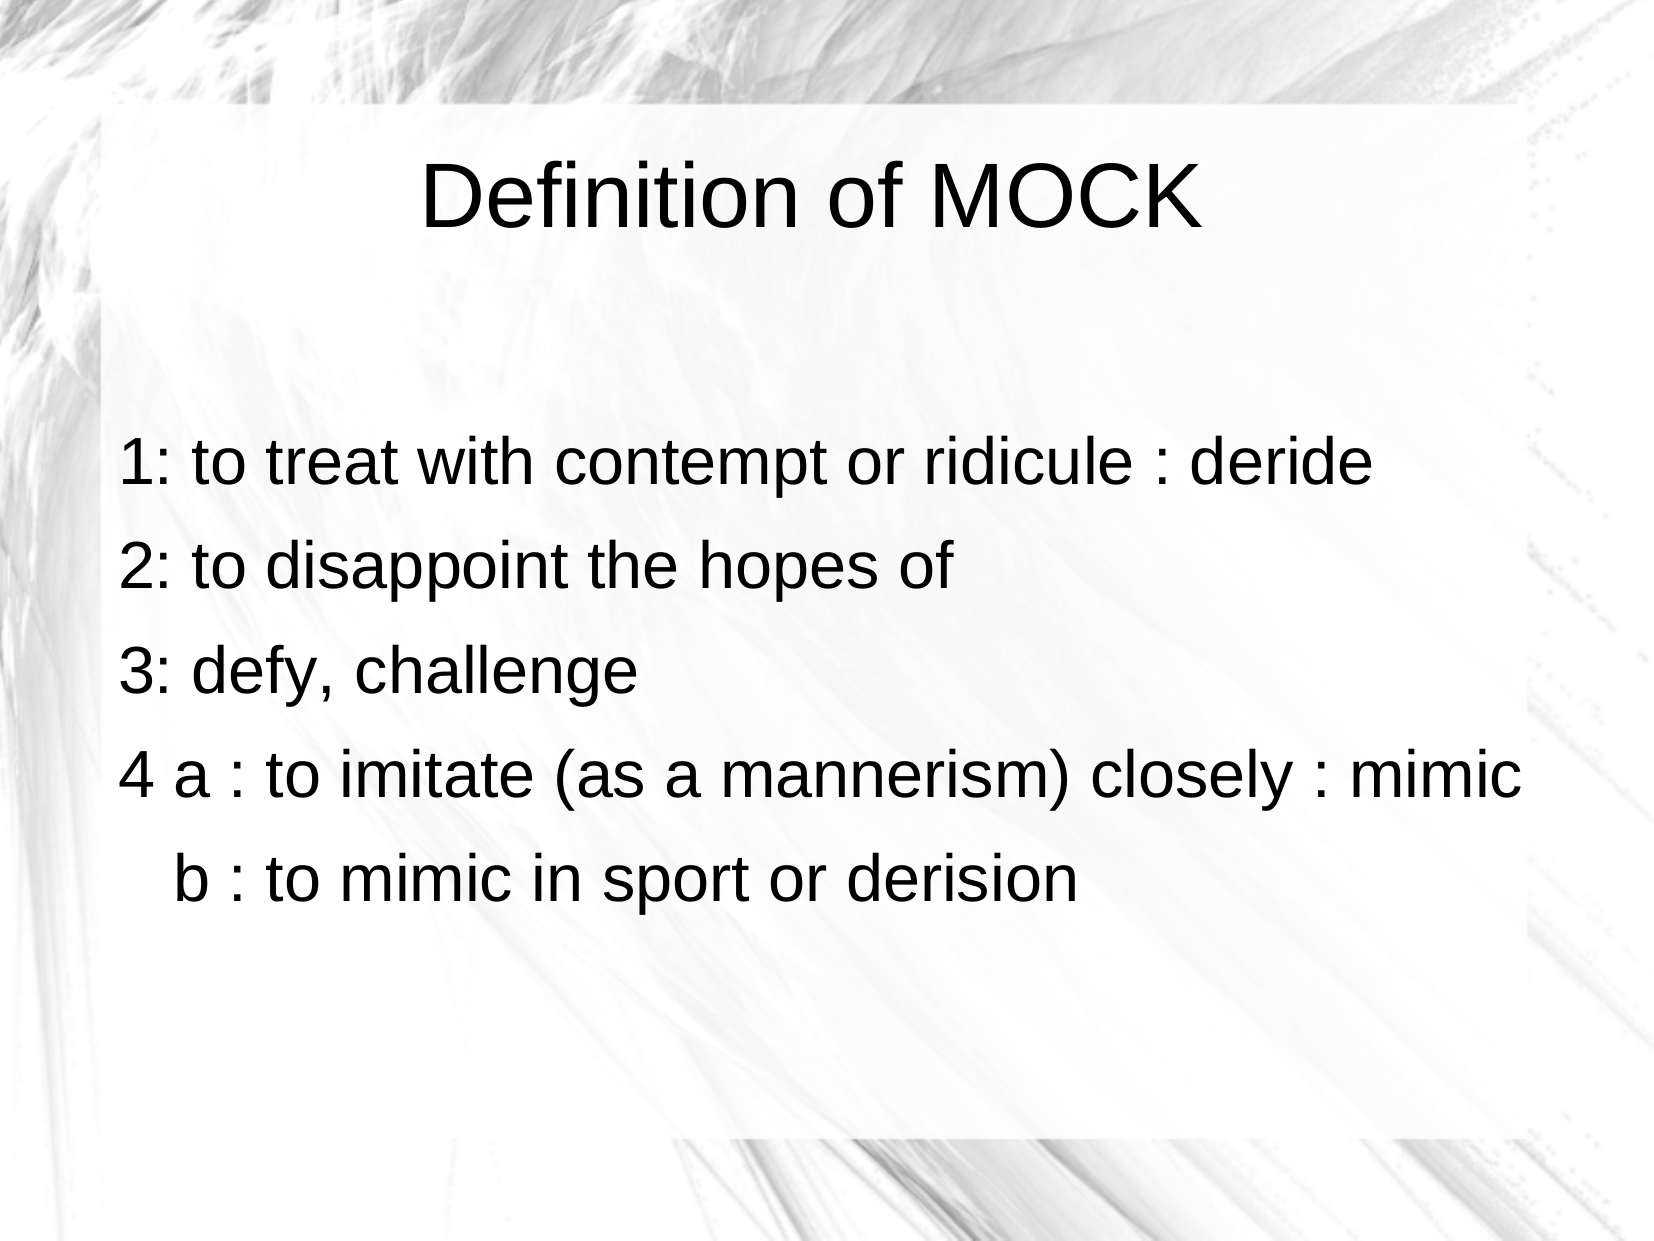

# Definition of MOCK
1: to treat with contempt or ridicule : deride
2: to disappoint the hopes of
3: defy, challenge
4 a : to imitate (as a mannerism) closely : mimic
 b : to mimic in sport or derision